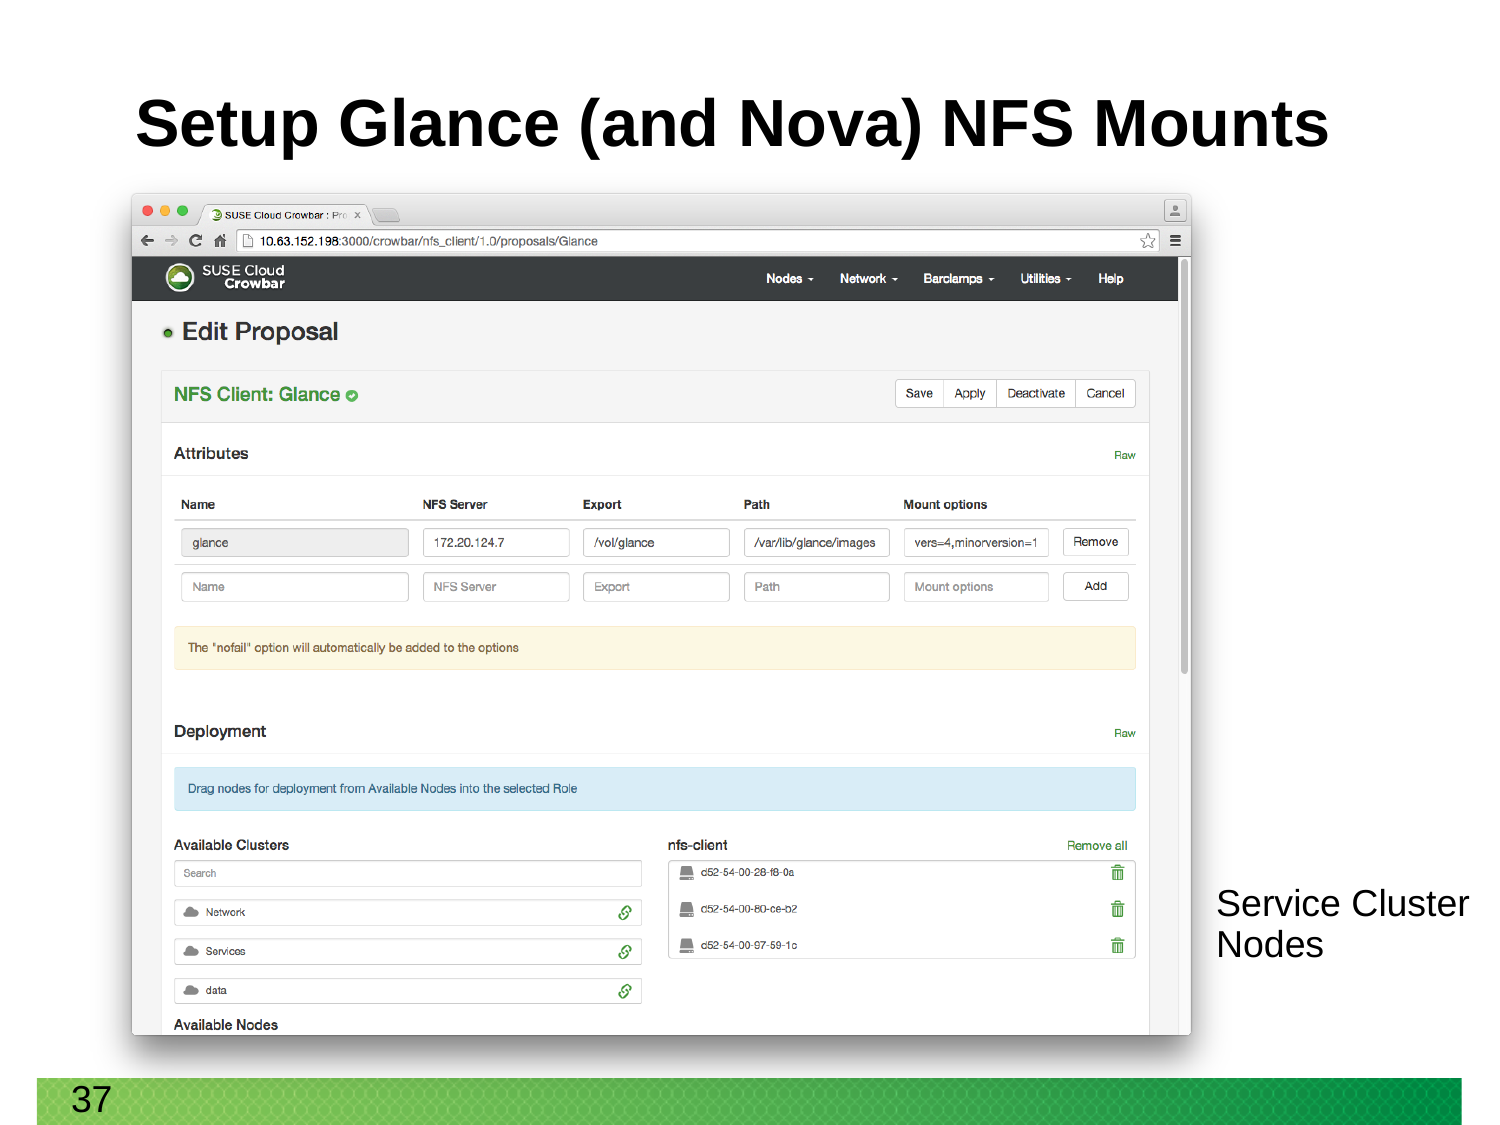

# Setup Glance (and Nova) NFS Mounts
Service Cluster Nodes